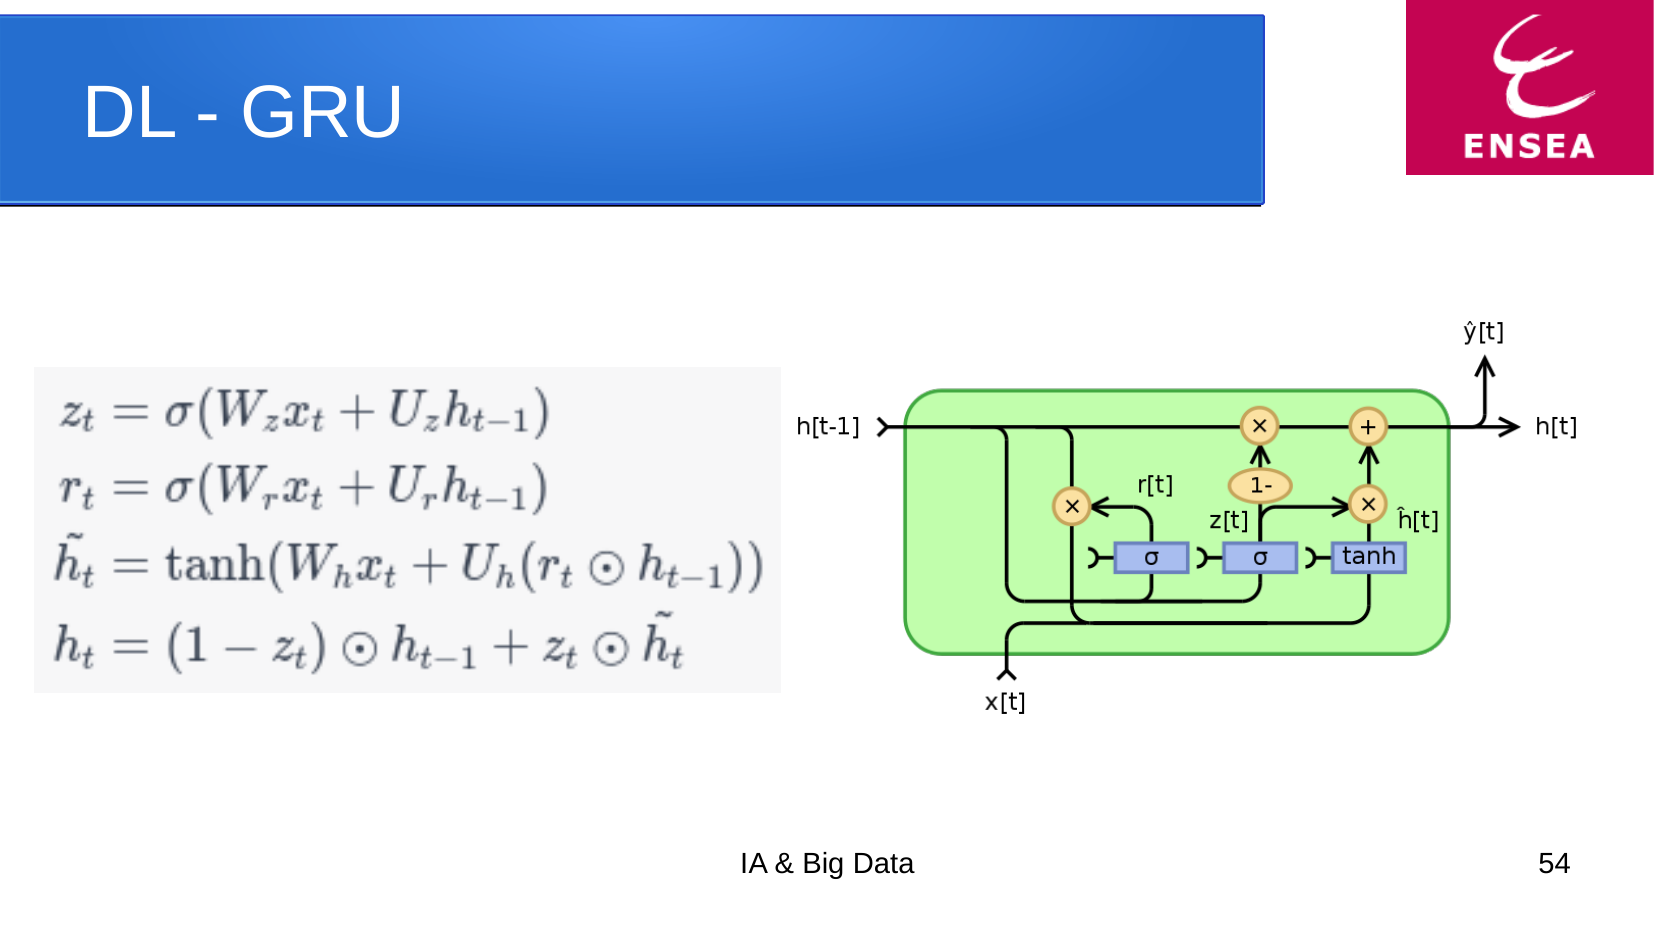

# DL - GRU
IA & Big Data
54